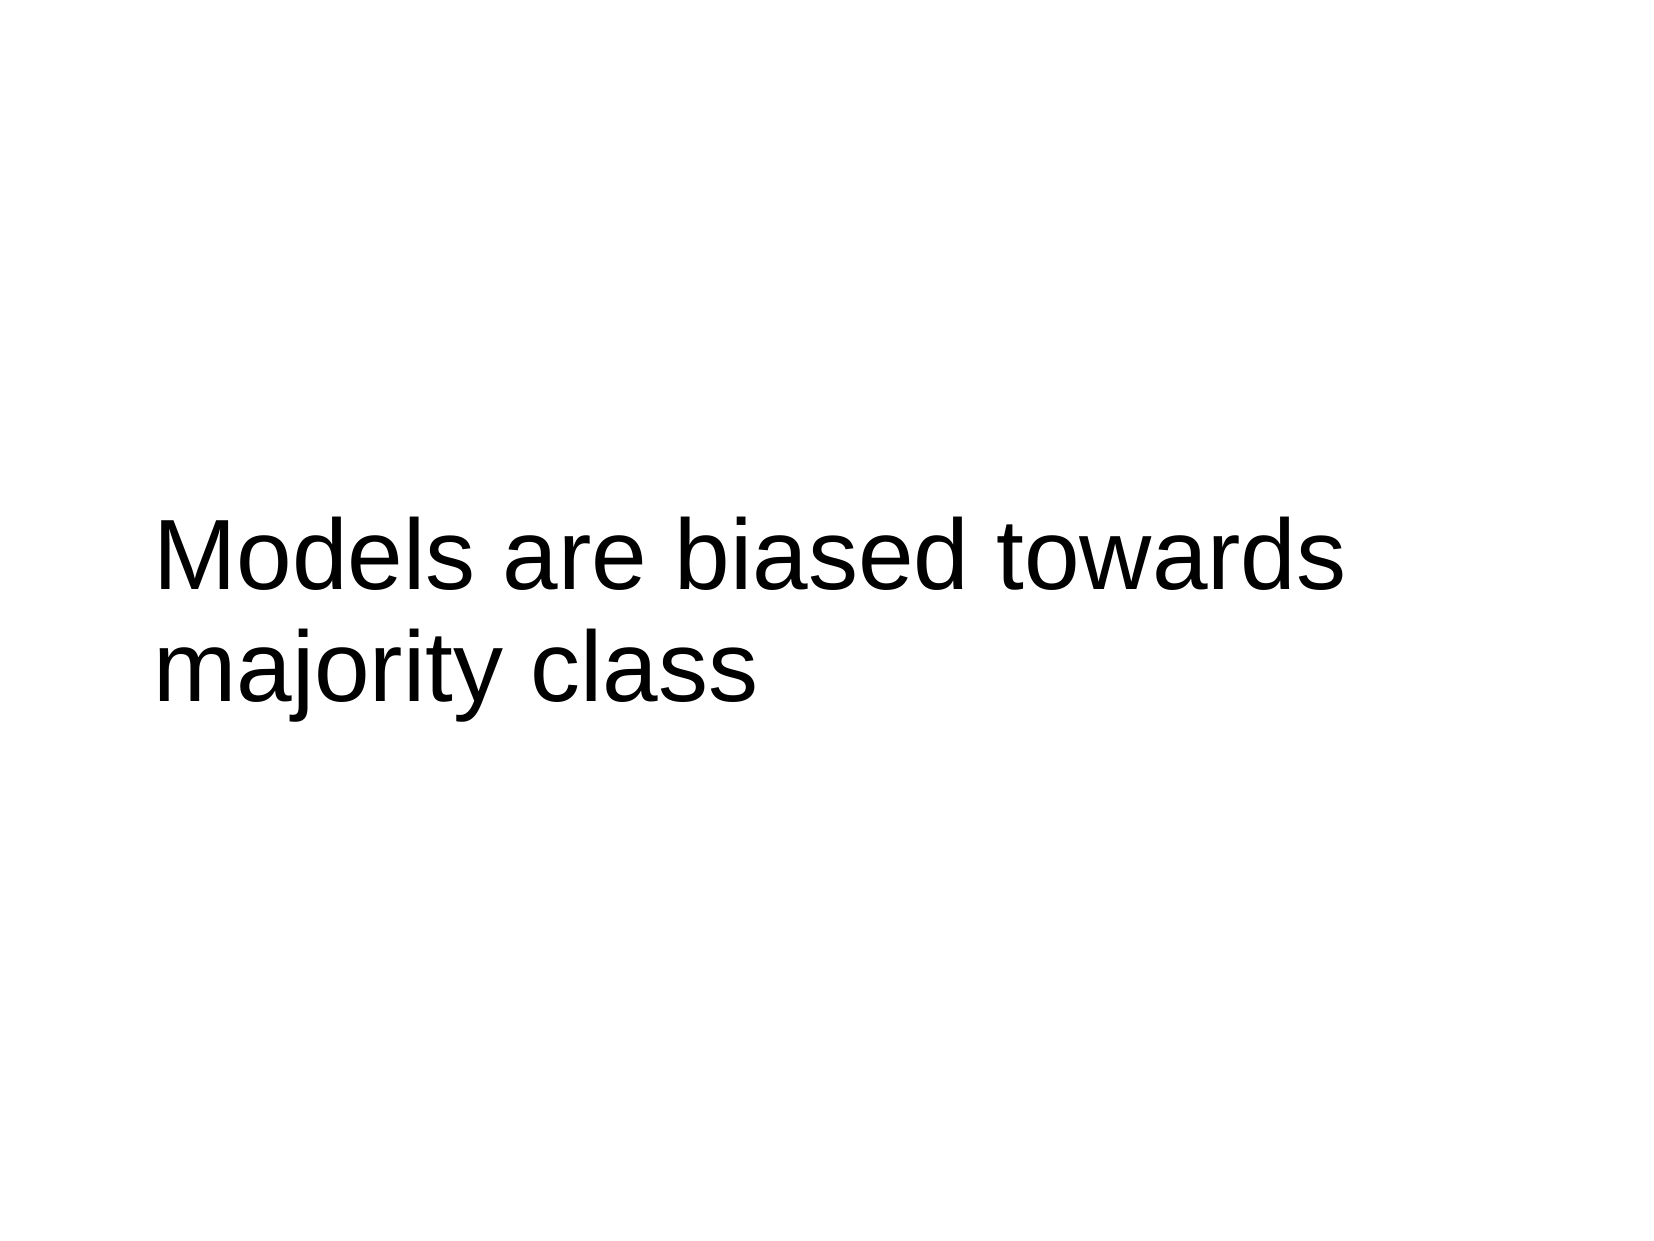

#
Models are biased towards majority class